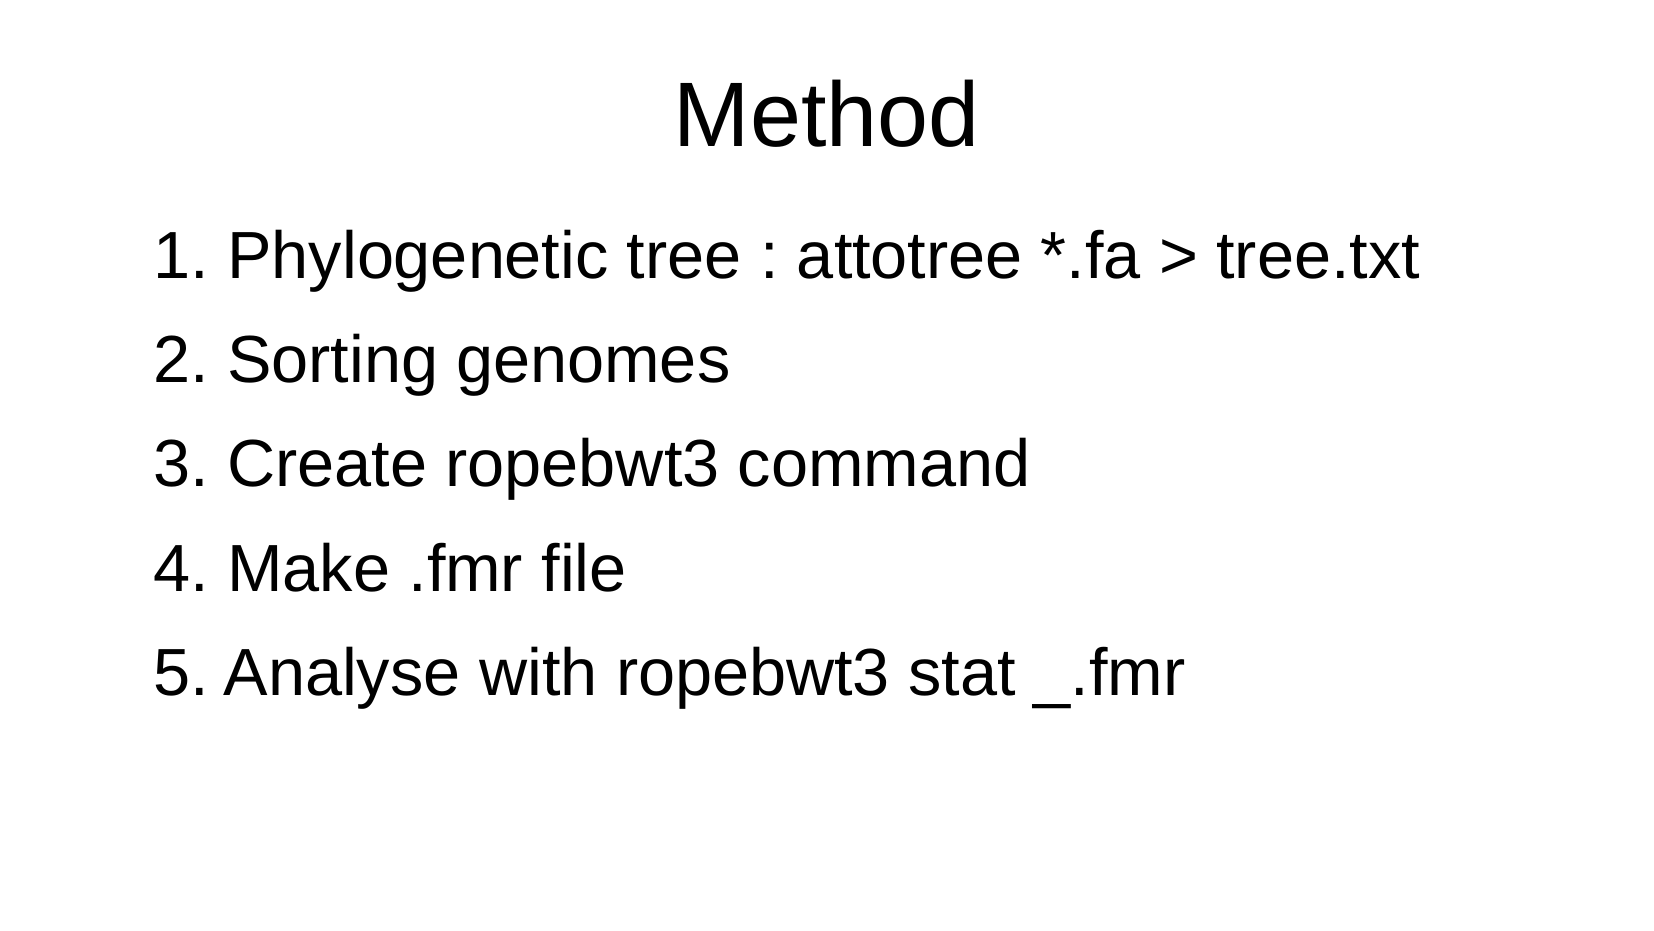

# Method
1. Phylogenetic tree : attotree *.fa > tree.txt
2. Sorting genomes
3. Create ropebwt3 command
4. Make .fmr file
5. Analyse with ropebwt3 stat _.fmr